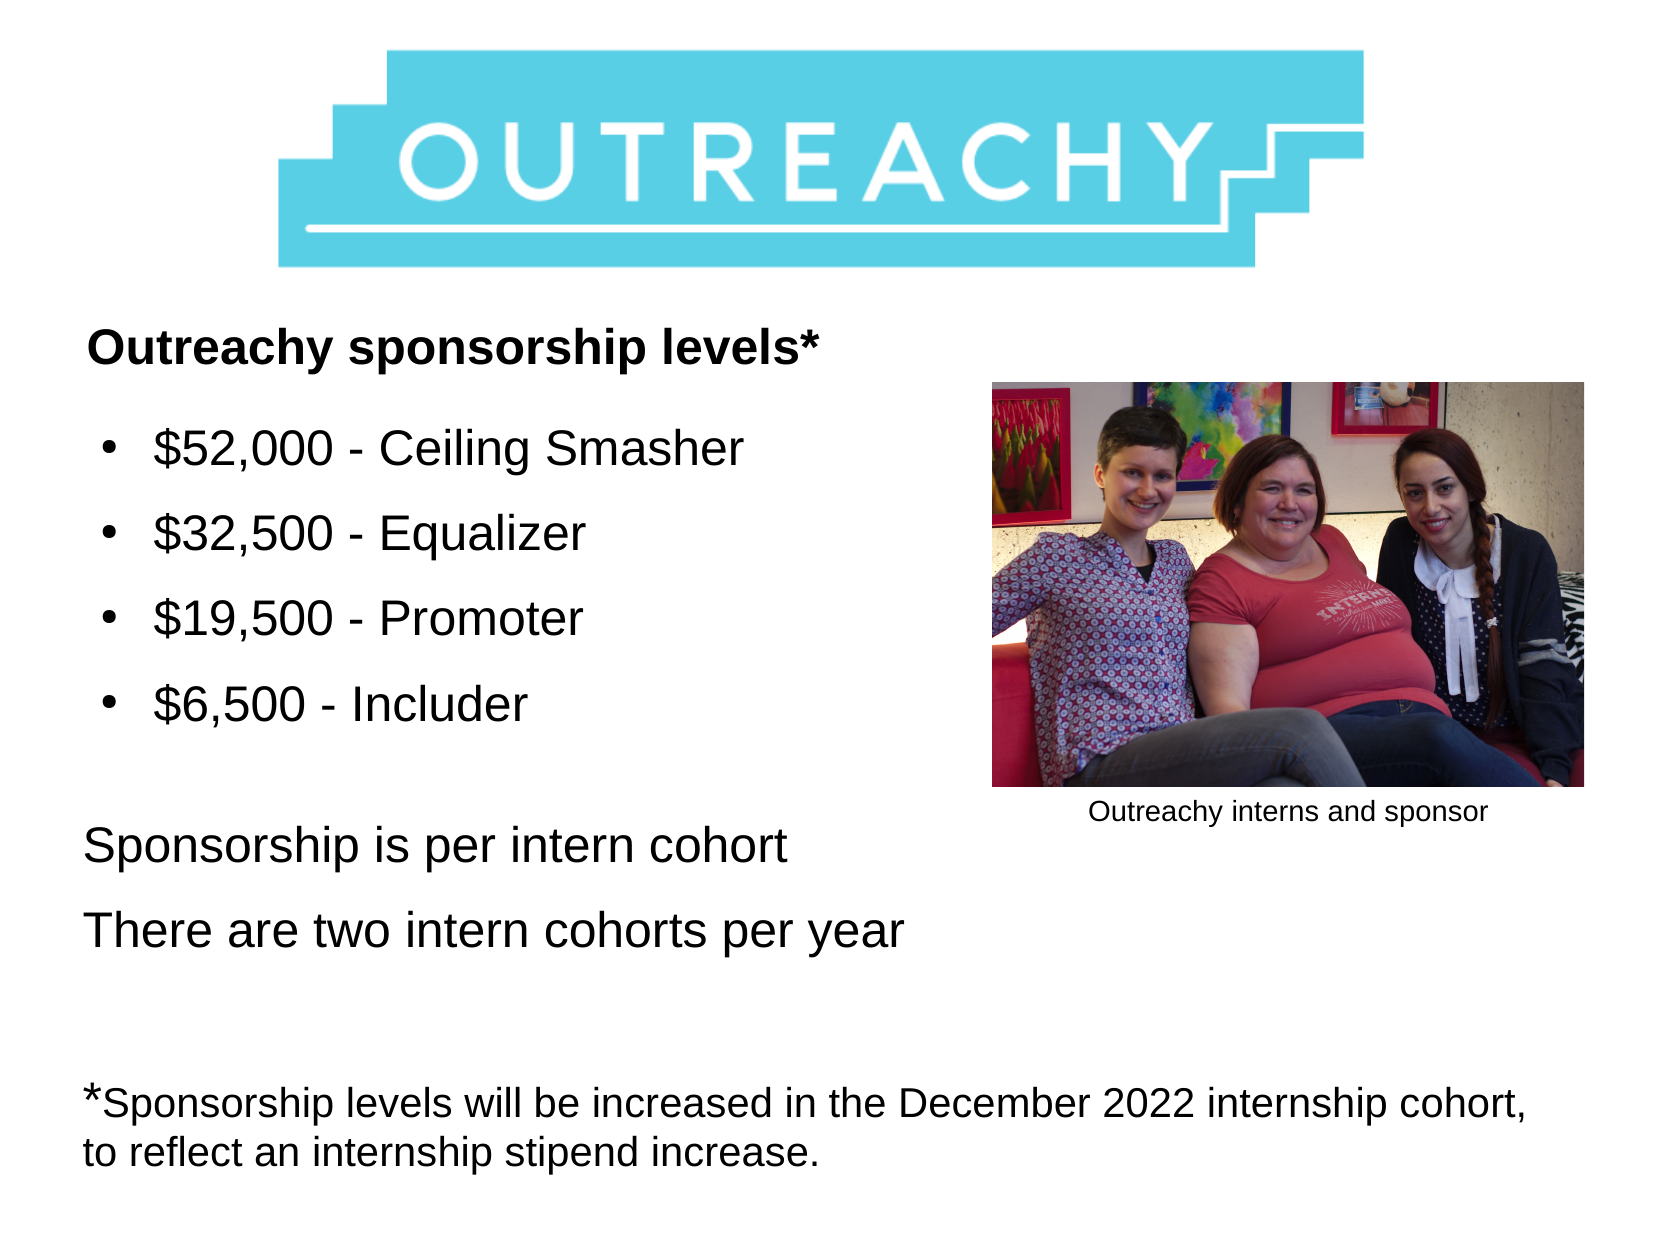

Outreachy sponsorship levels*
# $52,000 - Ceiling Smasher
$32,500 - Equalizer
$19,500 - Promoter
$6,500 - Includer
Sponsorship is per intern cohort
There are two intern cohorts per year
*Sponsorship levels will be increased in the December 2022 internship cohort,
to reflect an internship stipend increase.
Outreachy interns and sponsor